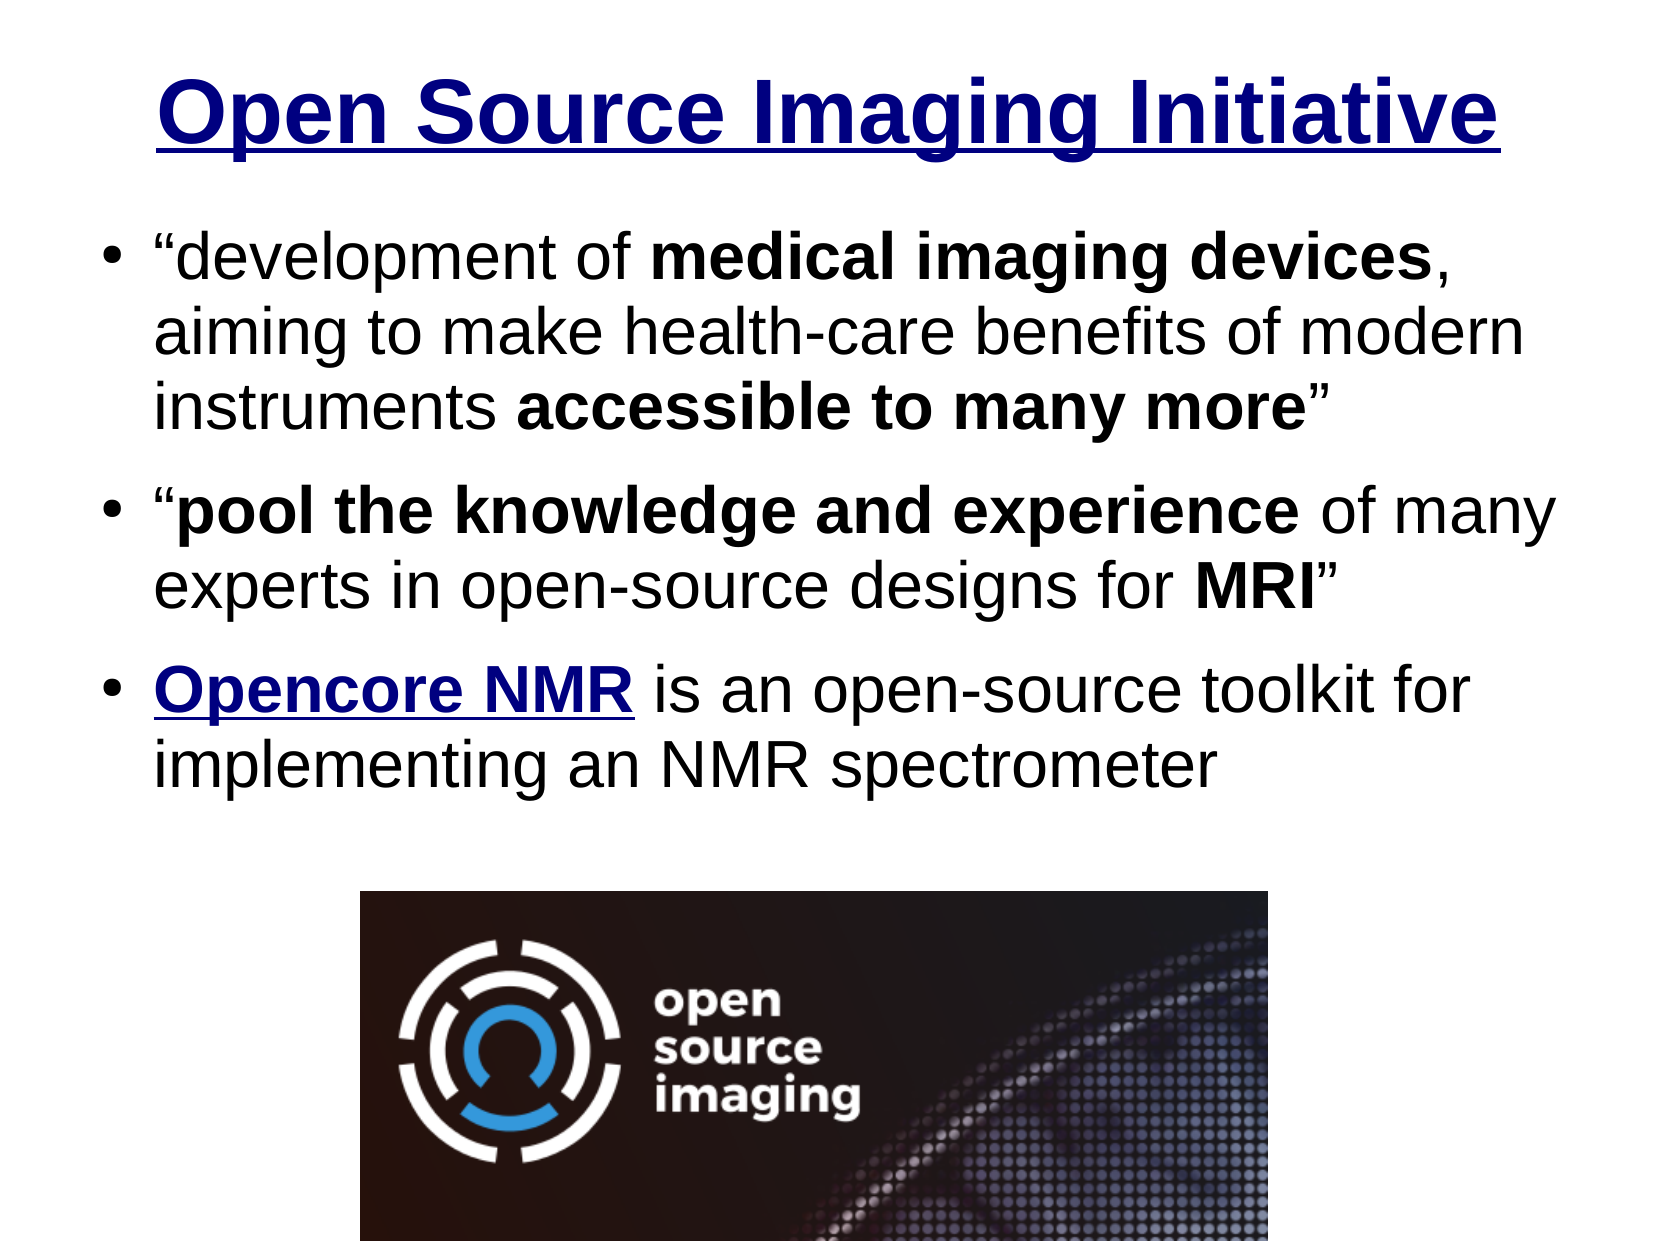

# Open Source Imaging Initiative
“development of medical imaging devices, aiming to make health-care benefits of modern instruments accessible to many more”
“pool the knowledge and experience of many experts in open-source designs for MRI”
Opencore NMR is an open-source toolkit for implementing an NMR spectrometer